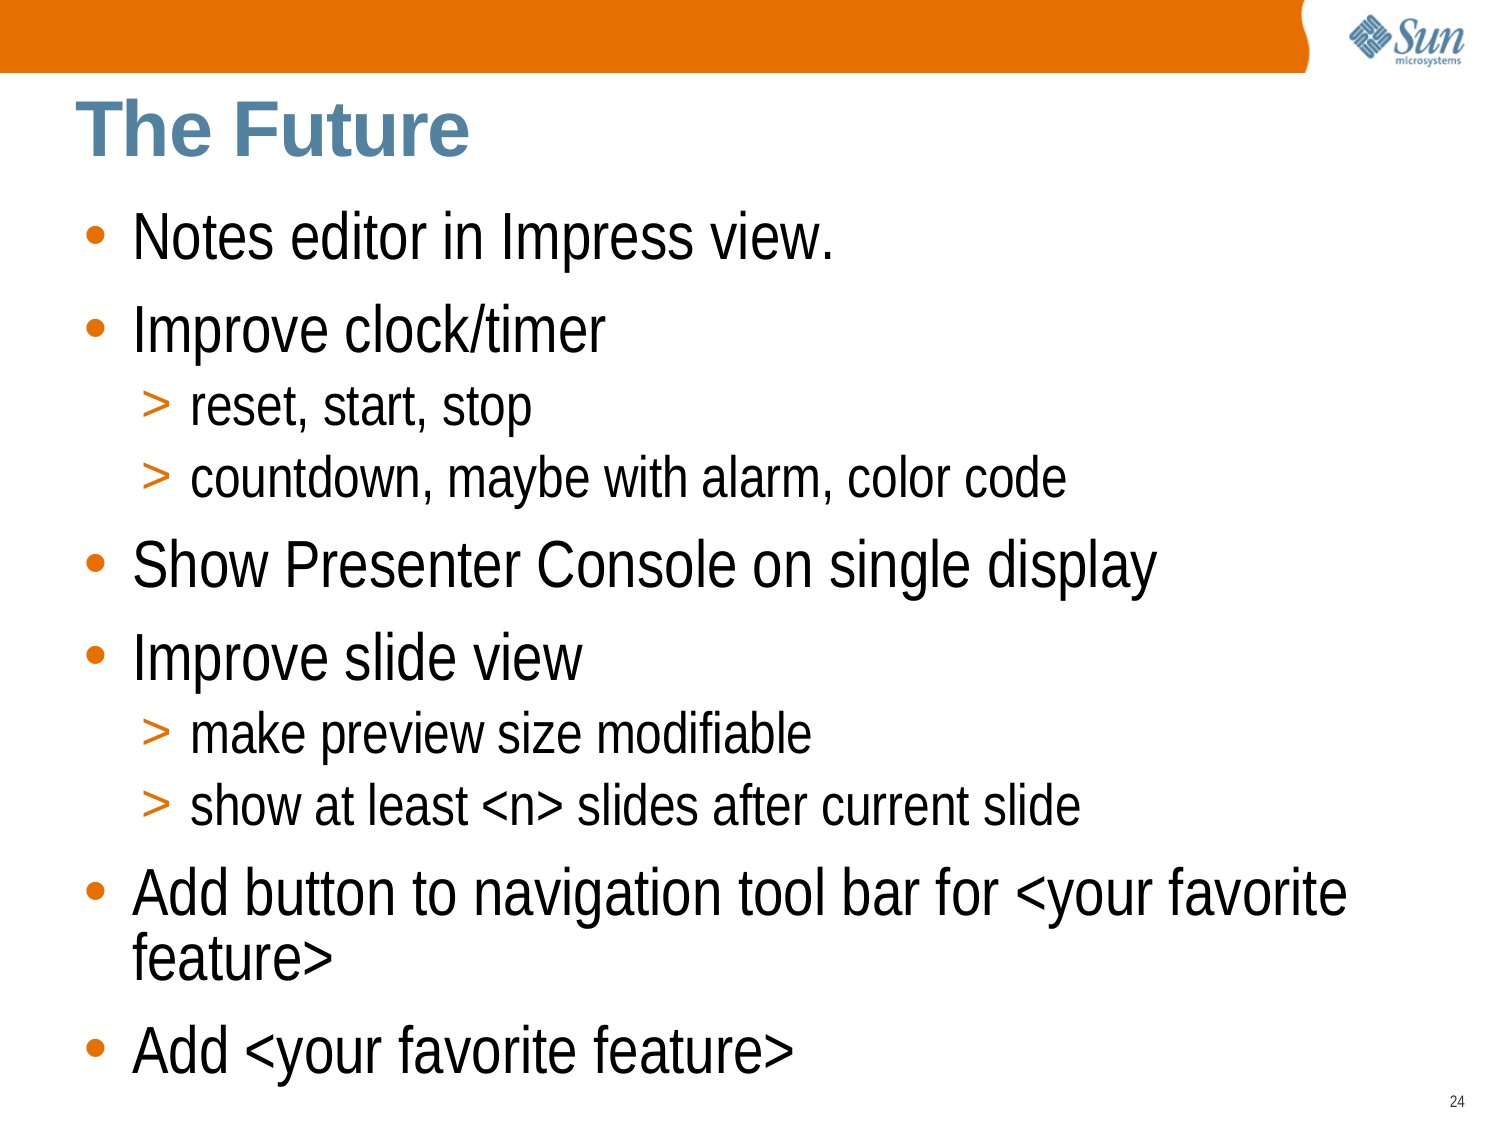

# The Future
Notes editor in Impress view.
Improve clock/timer
reset, start, stop
countdown, maybe with alarm, color code
Show Presenter Console on single display
Improve slide view
make preview size modifiable
show at least <n> slides after current slide
Add button to navigation tool bar for <your favorite feature>
Add <your favorite feature>